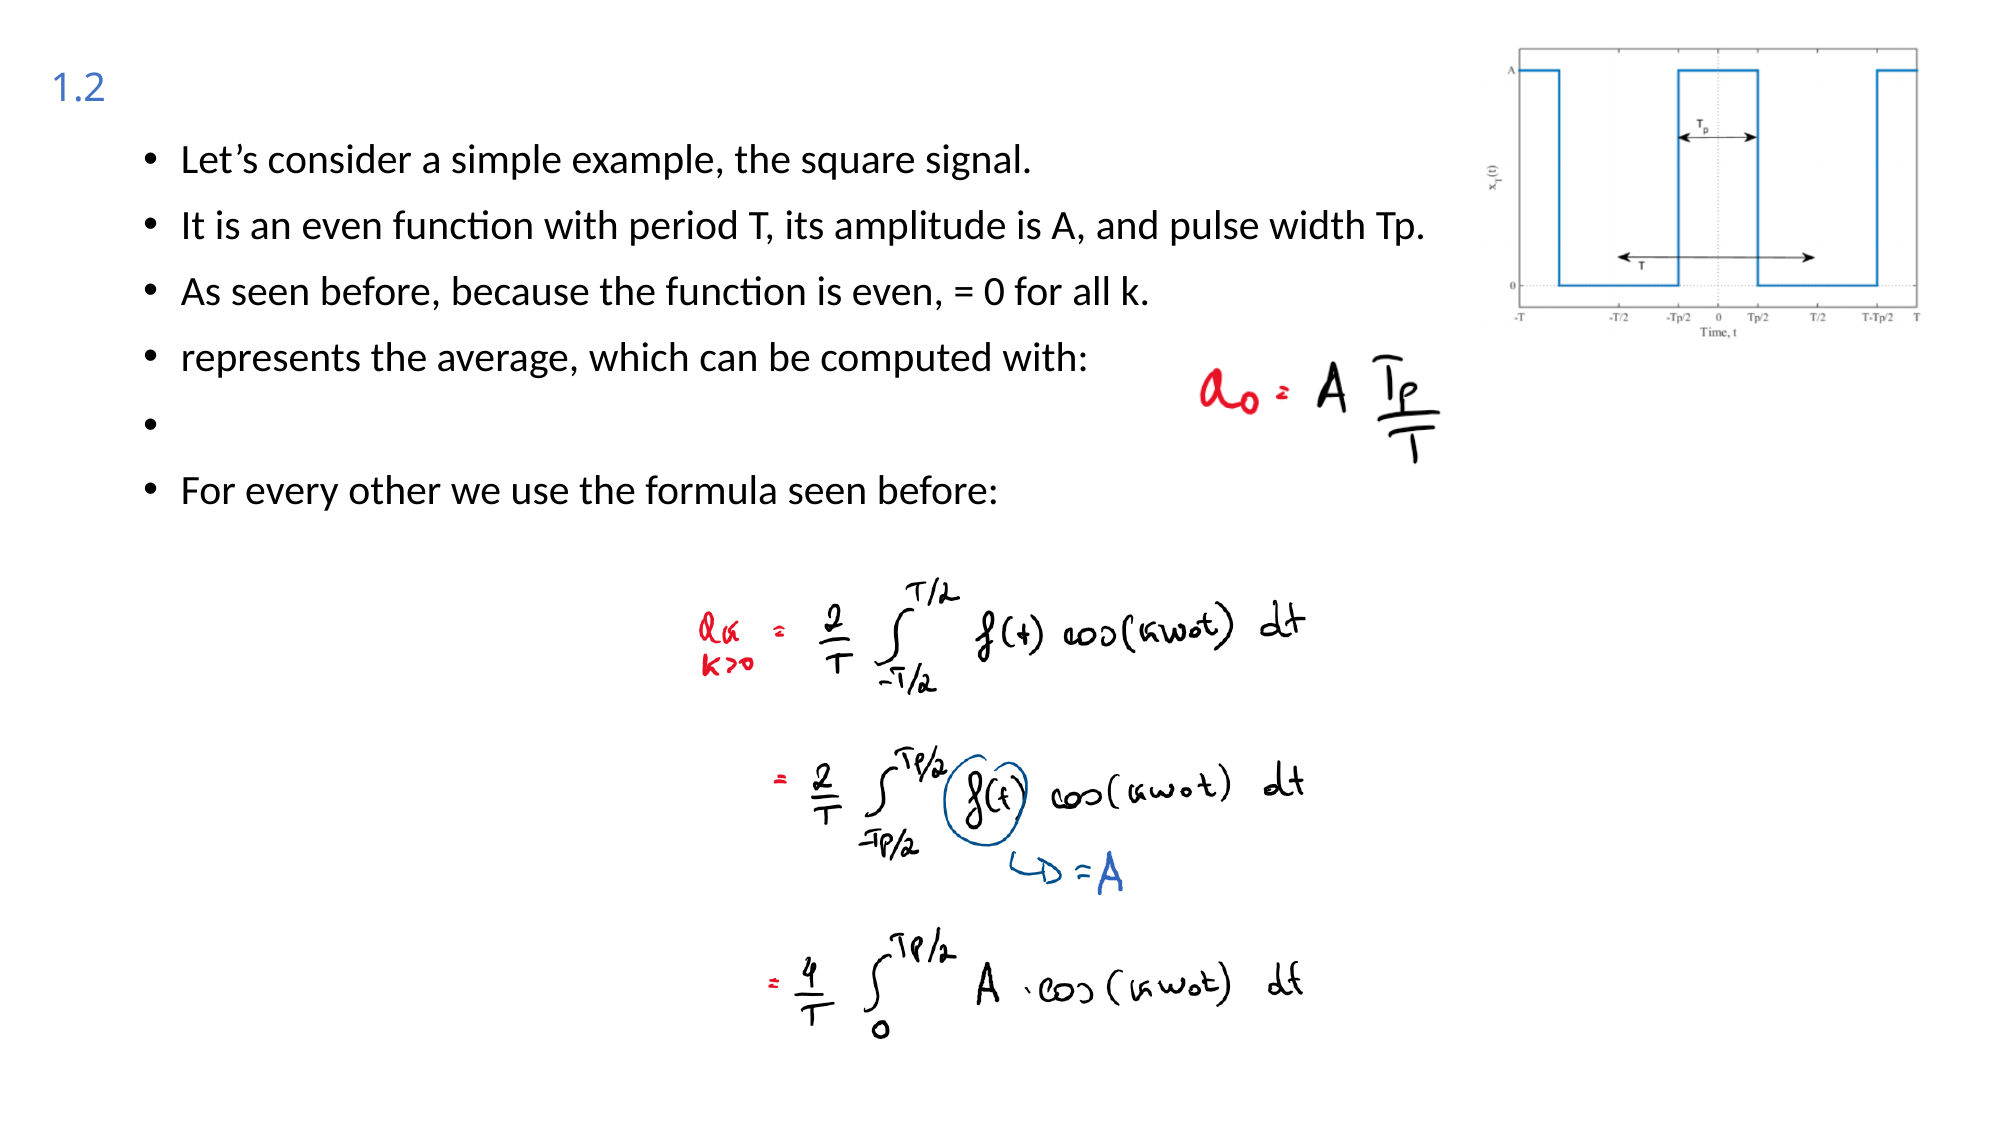

1.2
# Let’s consider a simple example, the square signal.
It is an even function with period T, its amplitude is A, and pulse width Tp.
As seen before, because the function is even, = 0 for all k.
represents the average, which can be computed with:
For every other we use the formula seen before: